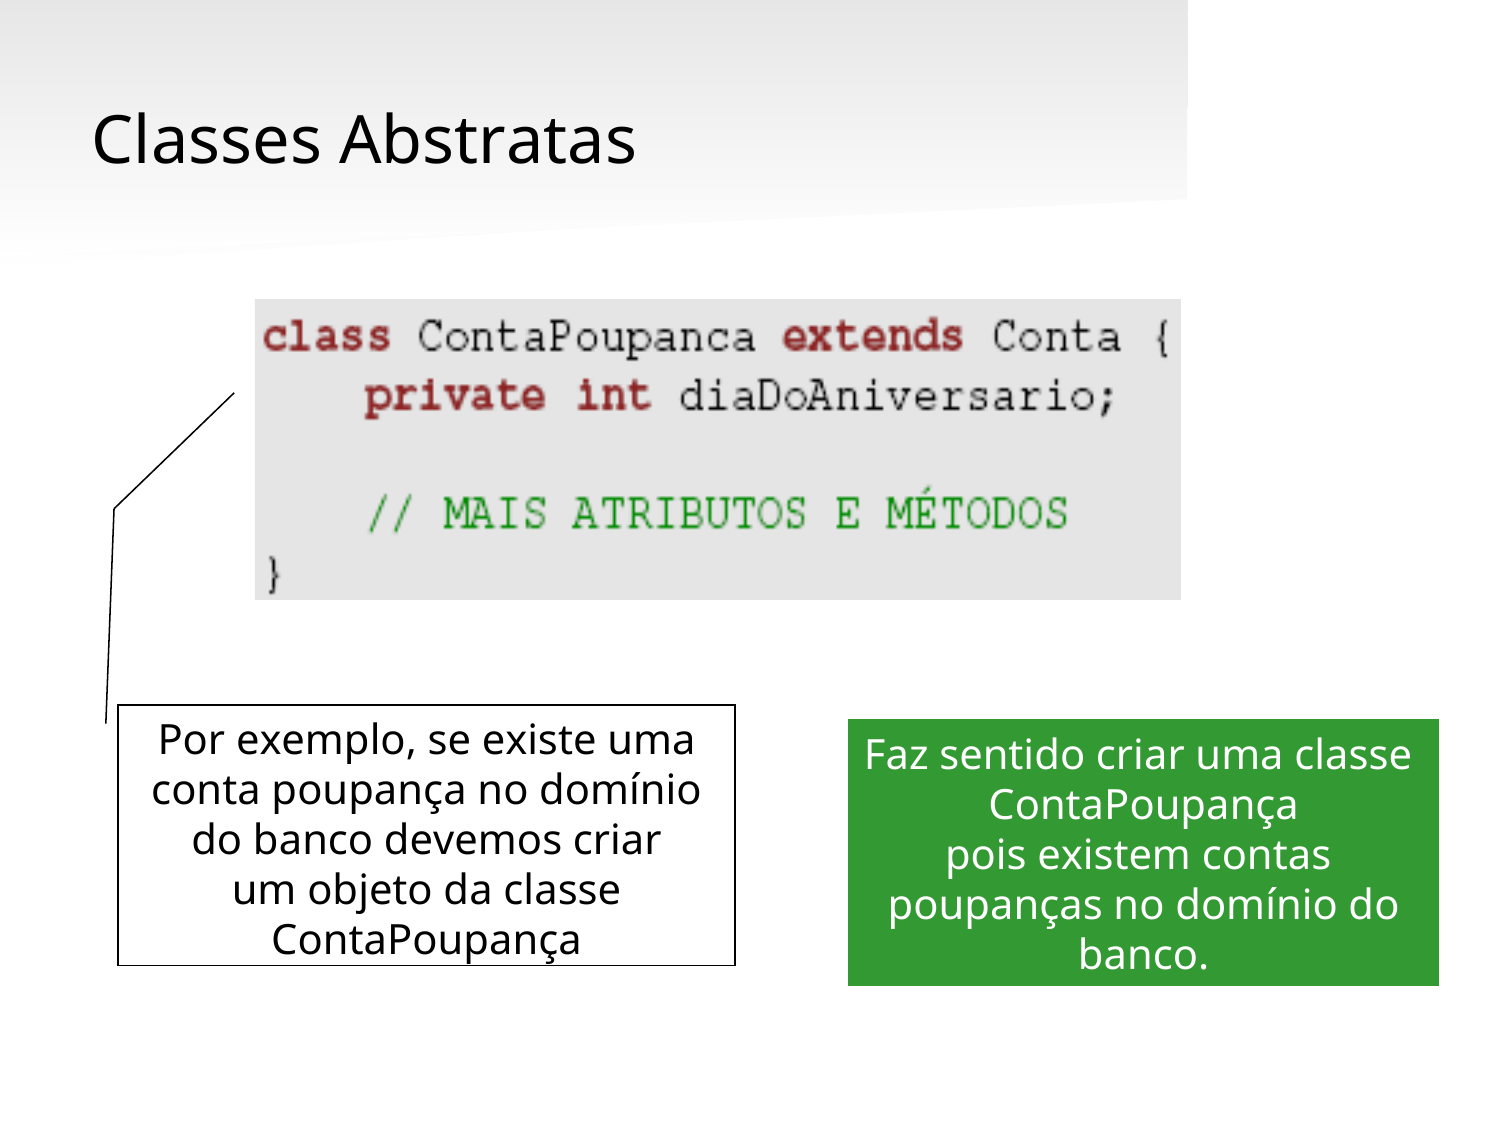

# Classes Abstratas
Por exemplo, se existe uma conta poupança no domínio do banco devemos criar
um objeto da classe ContaPoupança
Faz sentido criar uma classe
ContaPoupança
pois existem contas
poupanças no domínio do
banco.